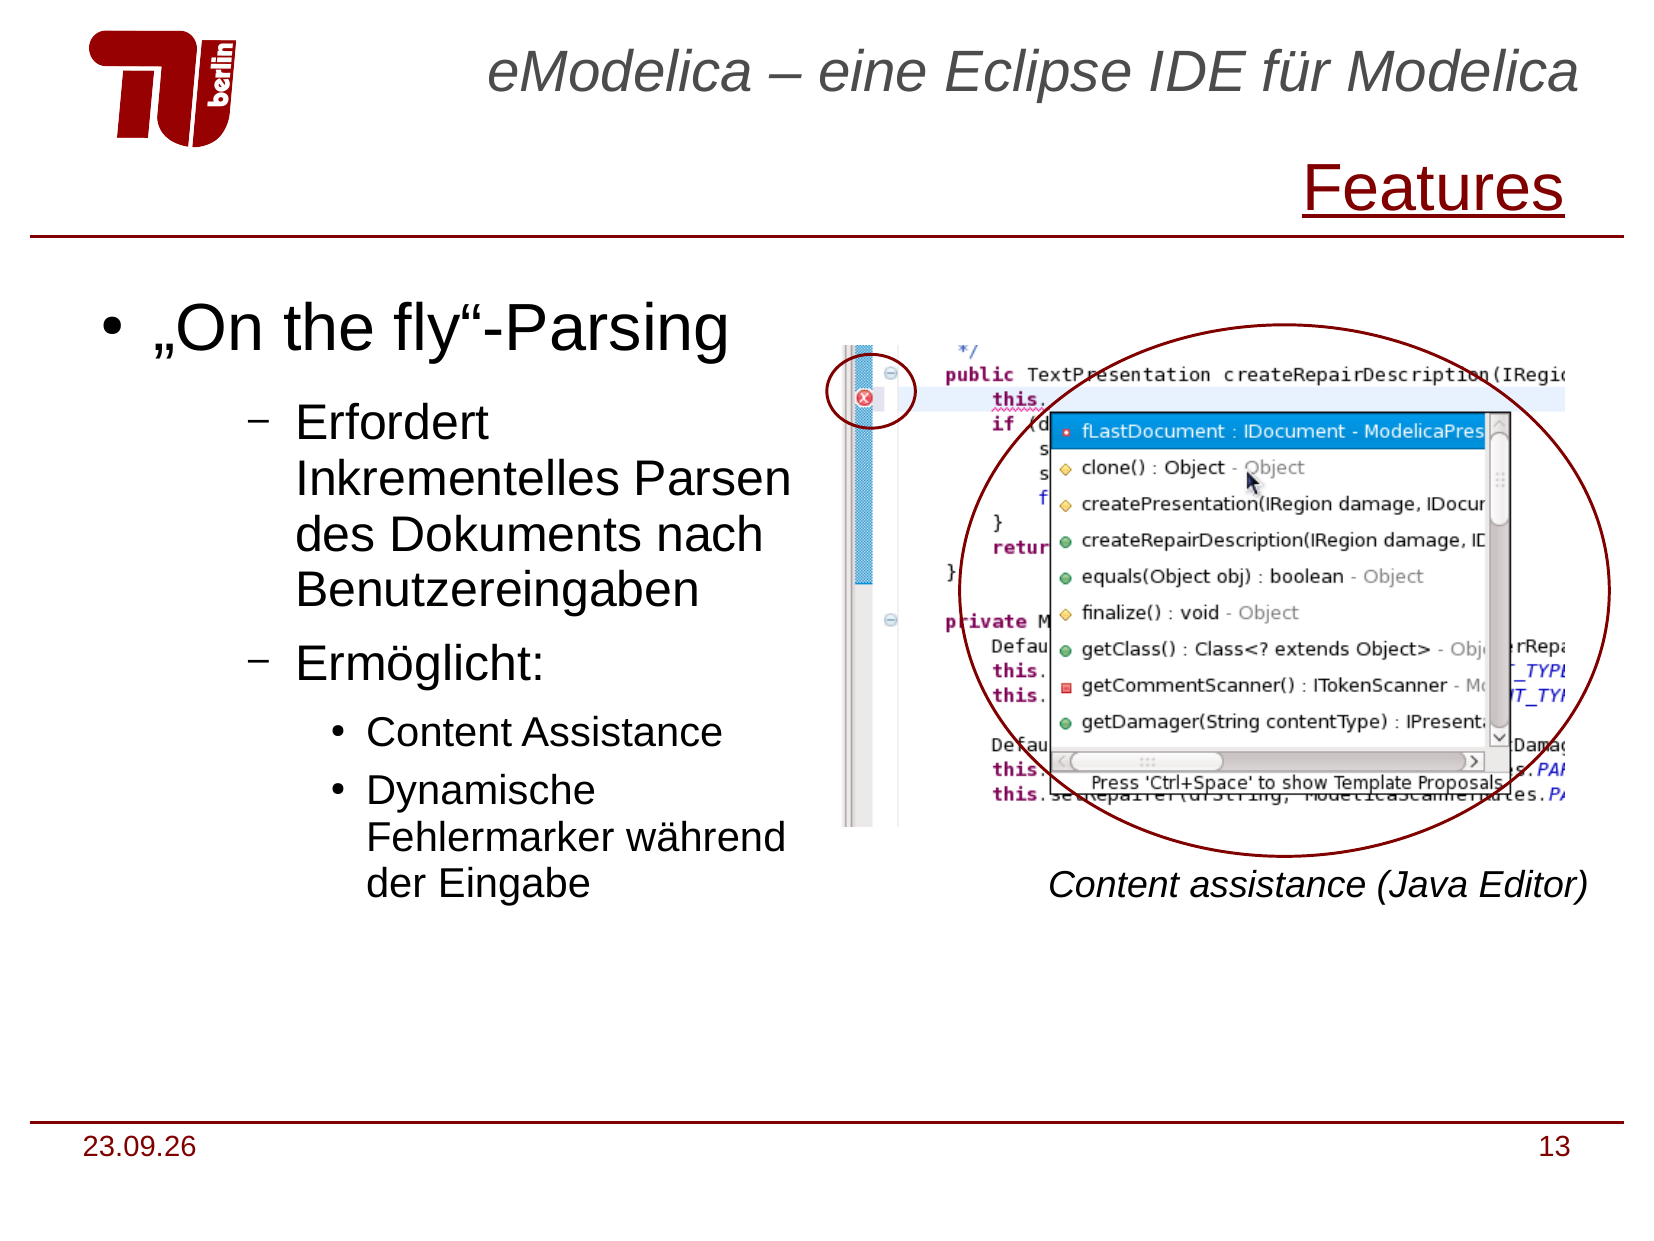

# Features
„On the fly“-Parsing
Erfordert Inkrementelles Parsen des Dokuments nach Benutzereingaben
Ermöglicht:
Content Assistance
Dynamische Fehlermarker während der Eingabe
Content assistance (Java Editor)
Christoph Höger
13